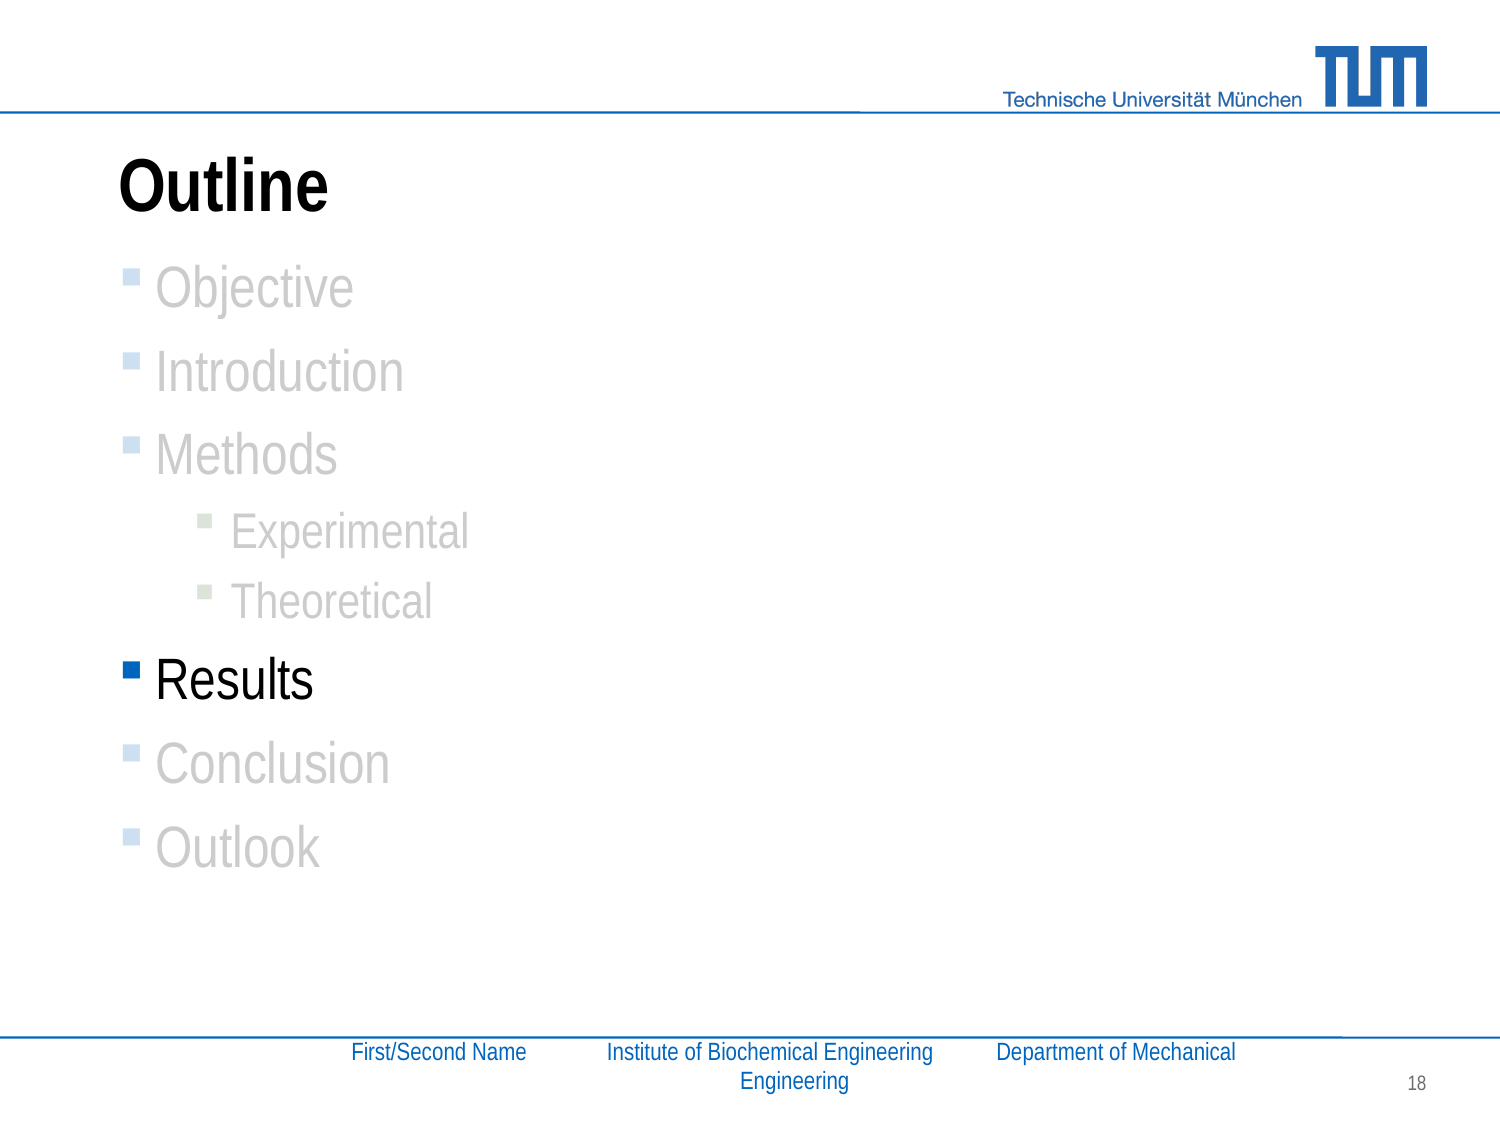

# Outline
Objective
Introduction
Methods
Experimental
Theoretical
Results
Conclusion
Outlook
First/Second Name Institute of Biochemical Engineering Department of Mechanical Engineering